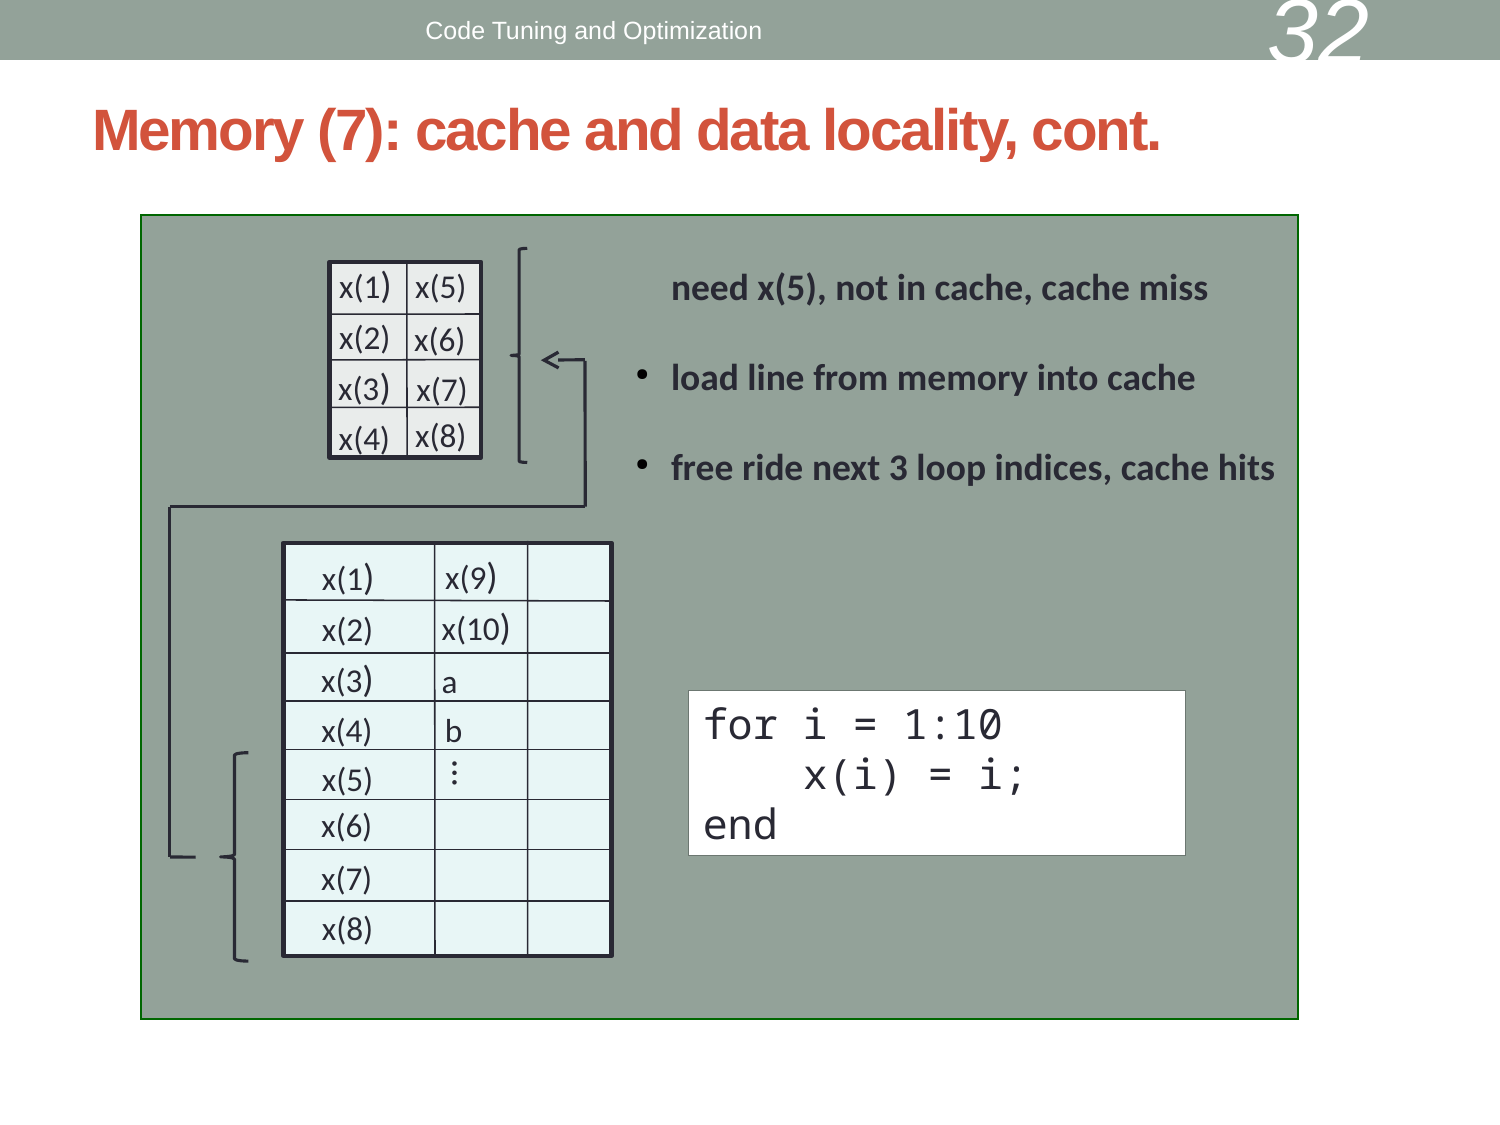

Code Tuning and Optimization
# Memory (7): cache and data locality, cont.
x(1)
need x(5), not in cache, cache miss
load line from memory into cache
free ride next 3 loop indices, cache hits
x(5)
x(2)
x(6)
x(3)
x(7)
x(8)
x(4)
x(9)
x(1)
x(10)
x(2)
x(3)
a
for i = 1:10
 x(i) = i;
end
b
x(4)
x(5)
…
…
x(6)
x(7)
x(8)